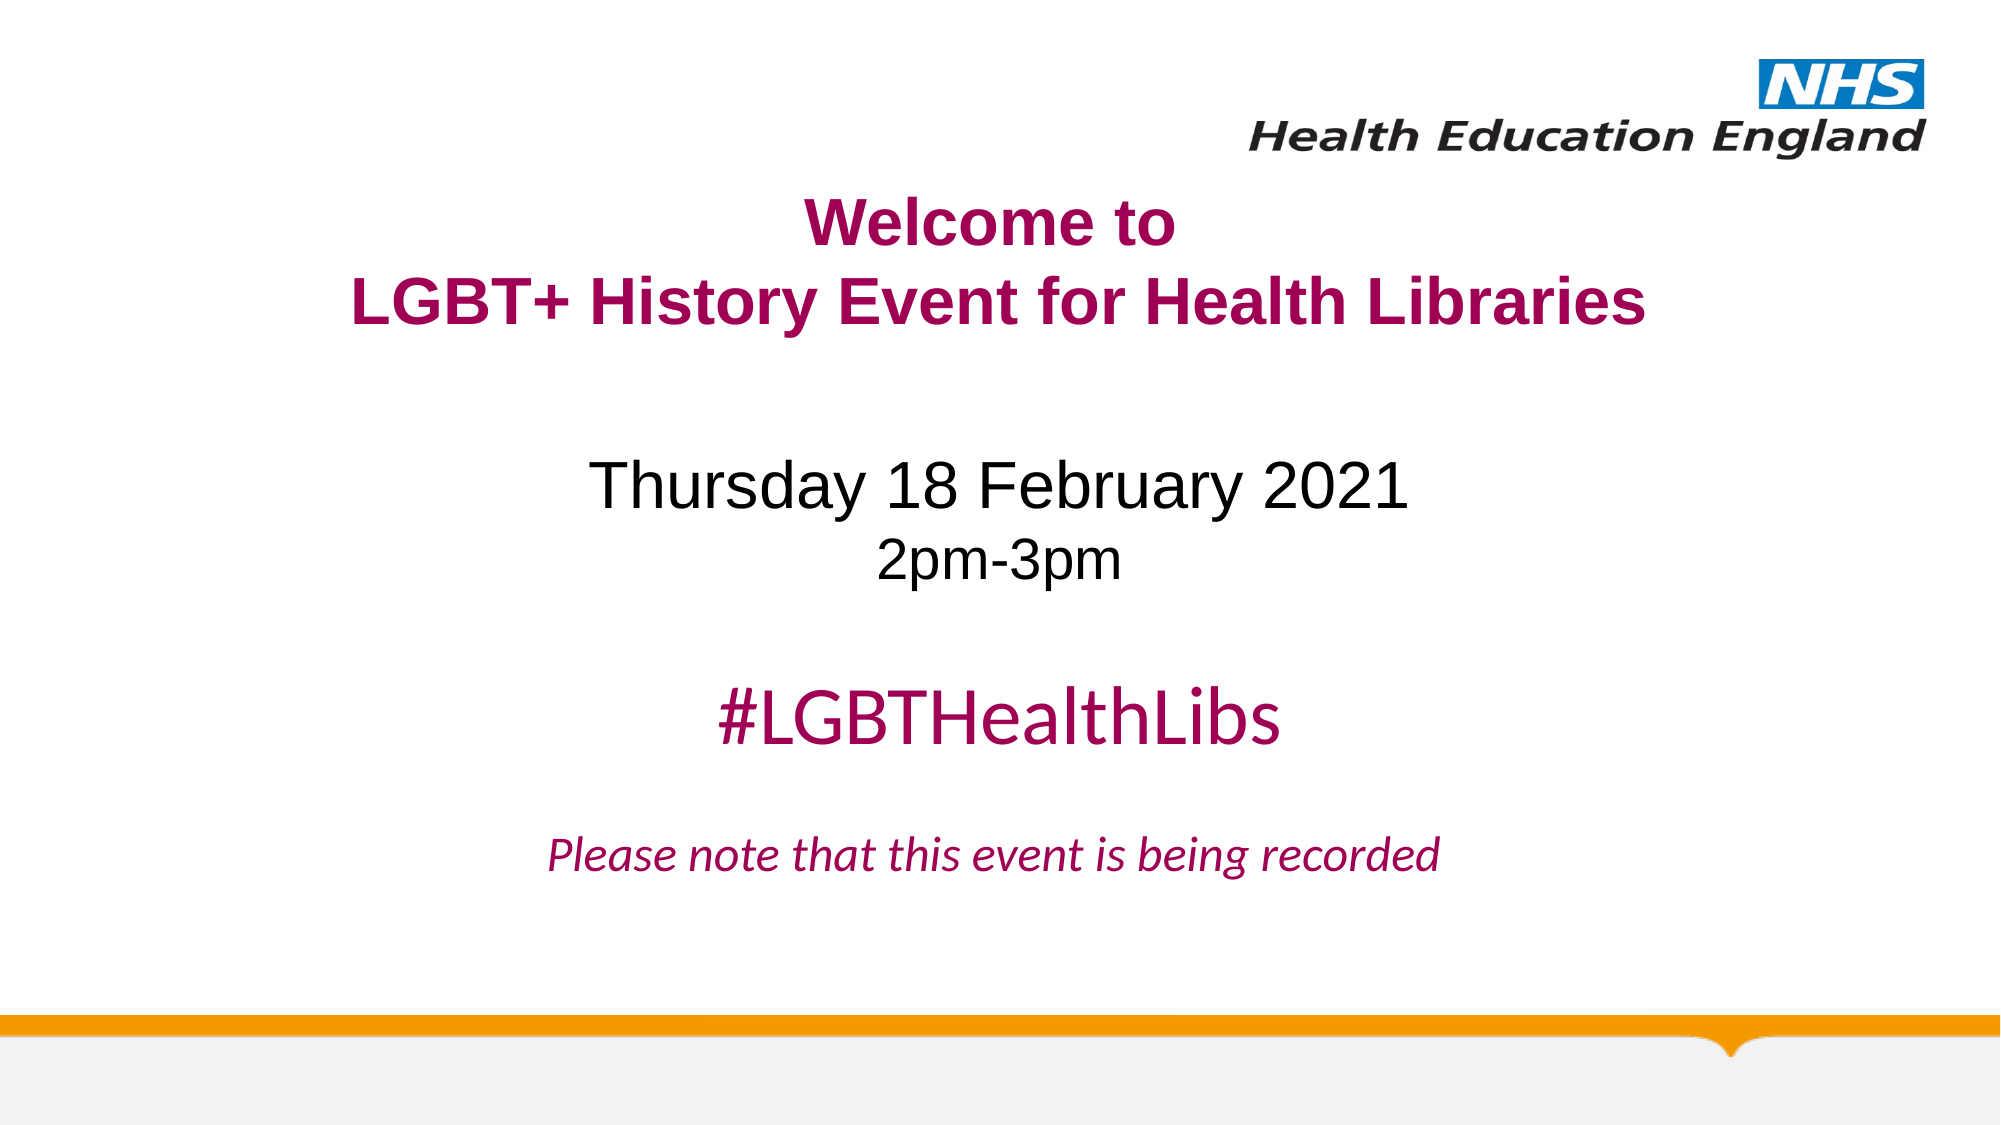

# Welcome to LGBT+ History Event for Health Libraries
Thursday 18 February 2021
2pm-3pm
#LGBTHealthLibs
Please note that this event is being recorded